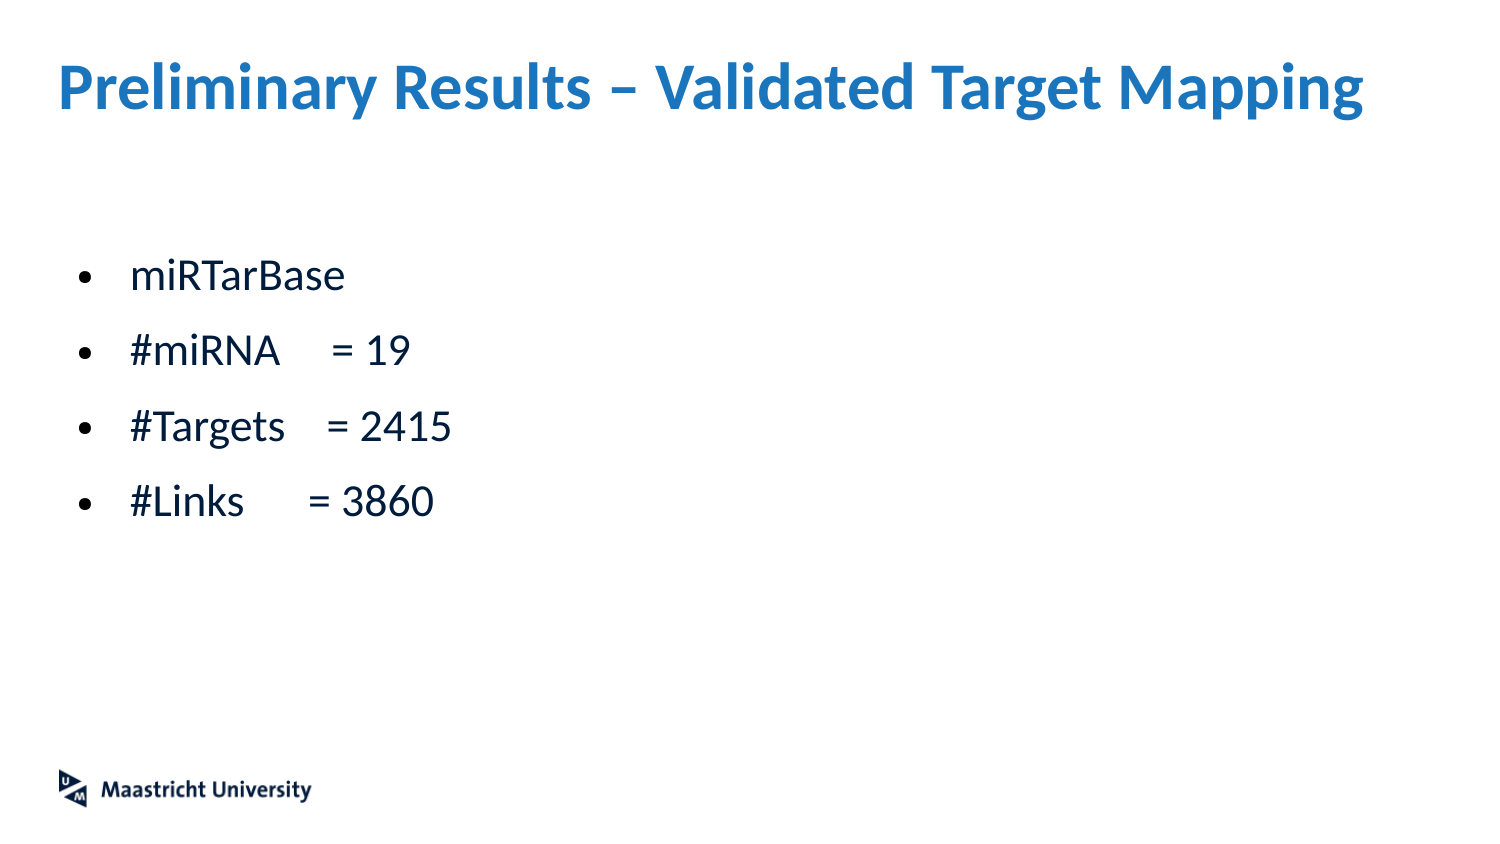

# Preliminary Results – Validated Target Mapping
miRTarBase
#miRNA = 19
#Targets = 2415
#Links	 = 3860